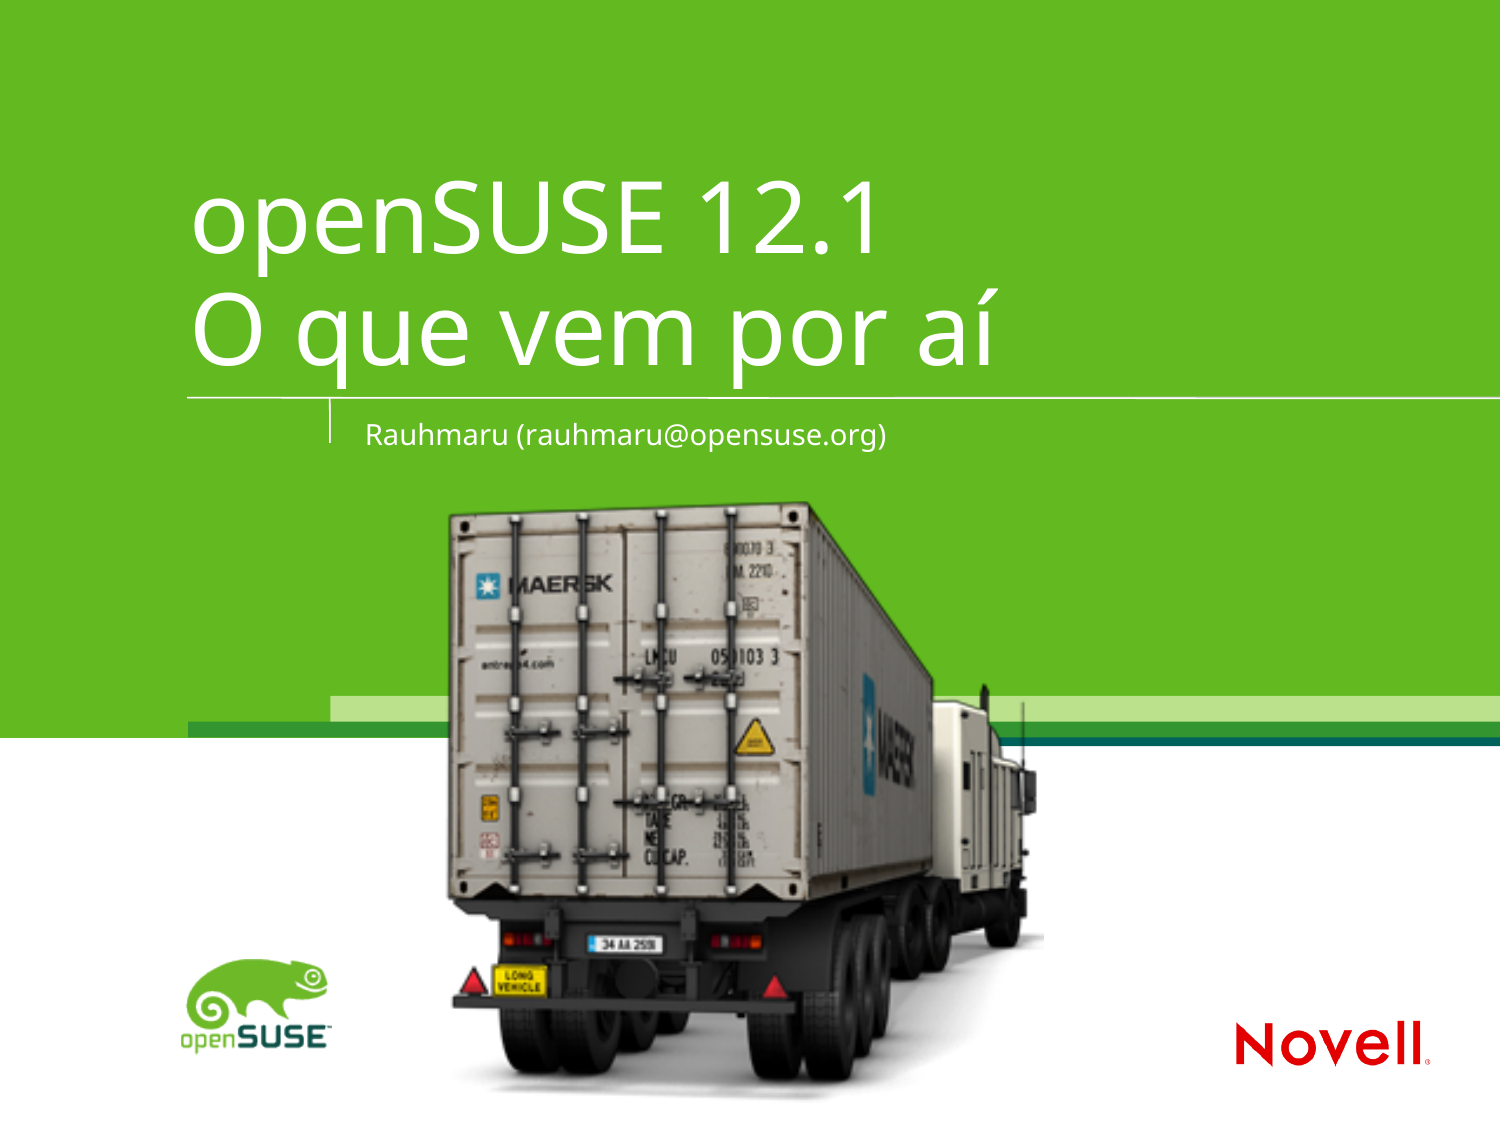

# openSUSE 12.1 O que vem por aí
Rauhmaru (rauhmaru@opensuse.org)